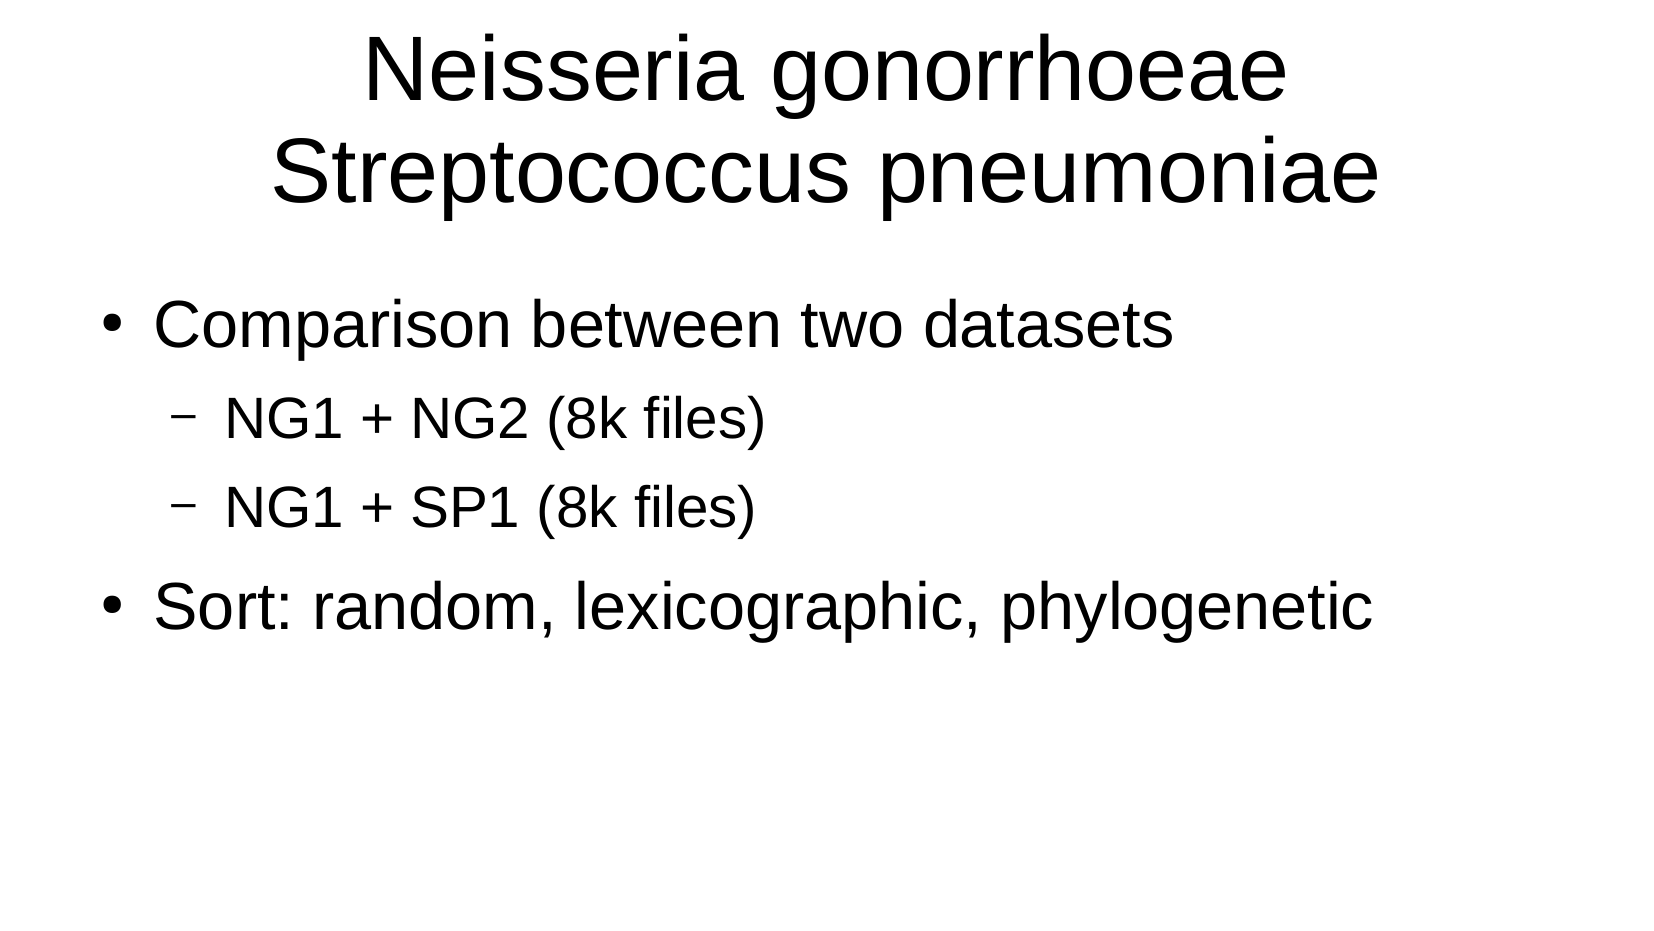

# Neisseria gonorrhoeae Streptococcus pneumoniae
Comparison between two datasets
NG1 + NG2 (8k files)
NG1 + SP1 (8k files)
Sort: random, lexicographic, phylogenetic